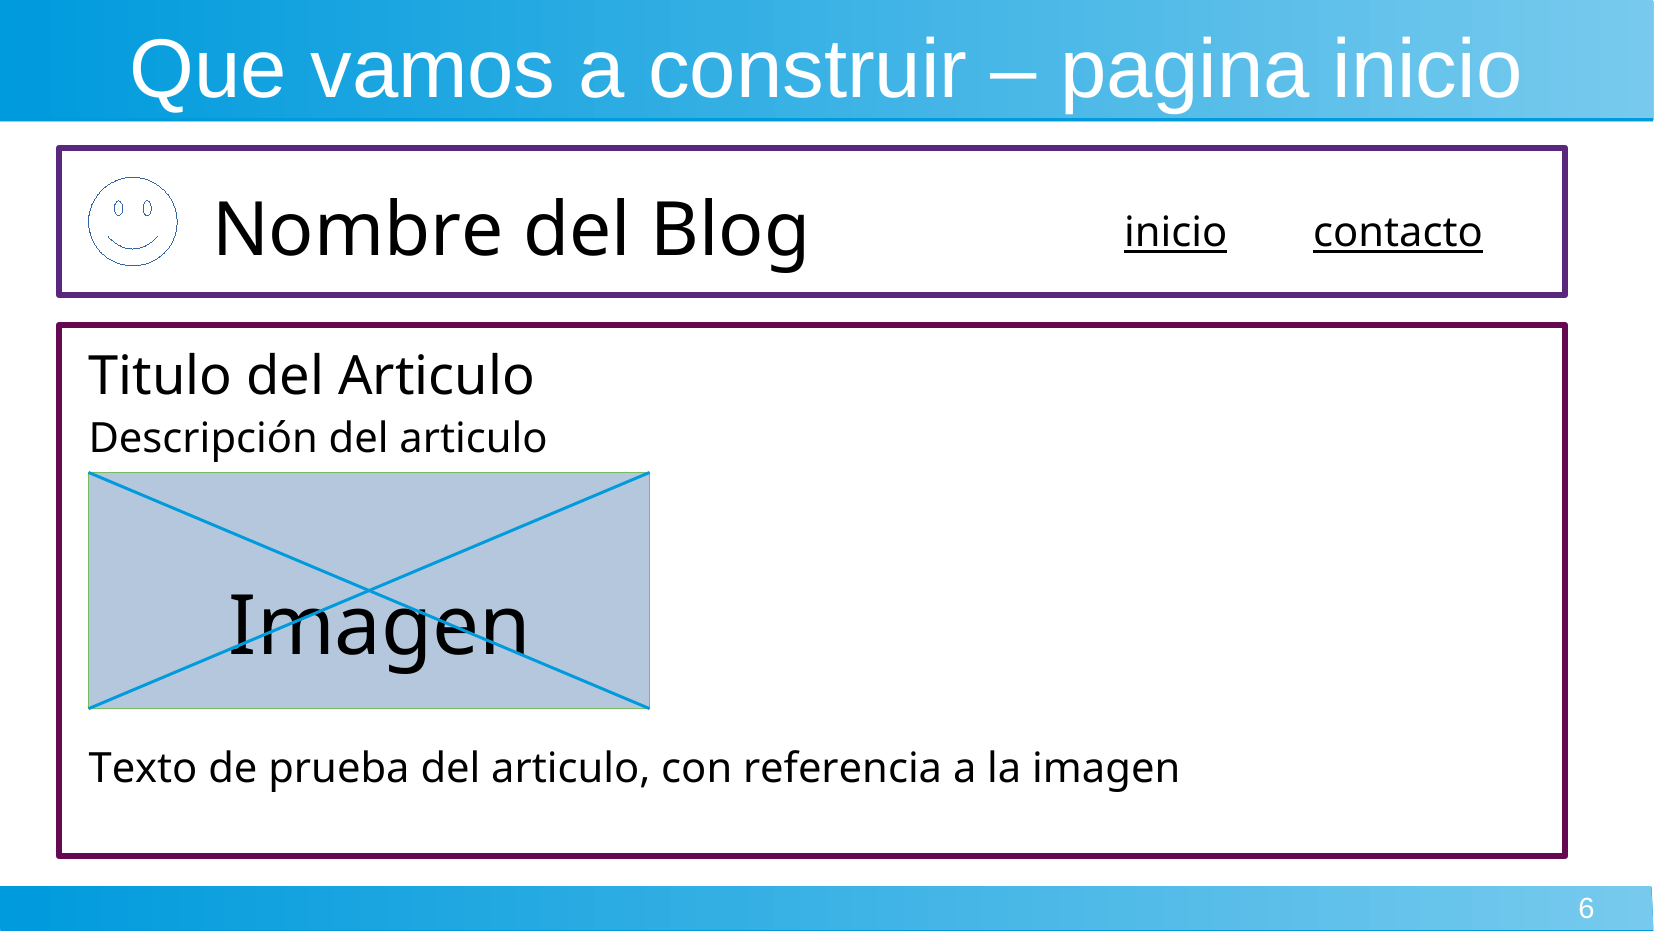

# Que vamos a construir – pagina inicio
Nombre del Blog
inicio
contacto
Titulo del Articulo
Descripción del articulo
Imagen
Texto de prueba del articulo, con referencia a la imagen
6